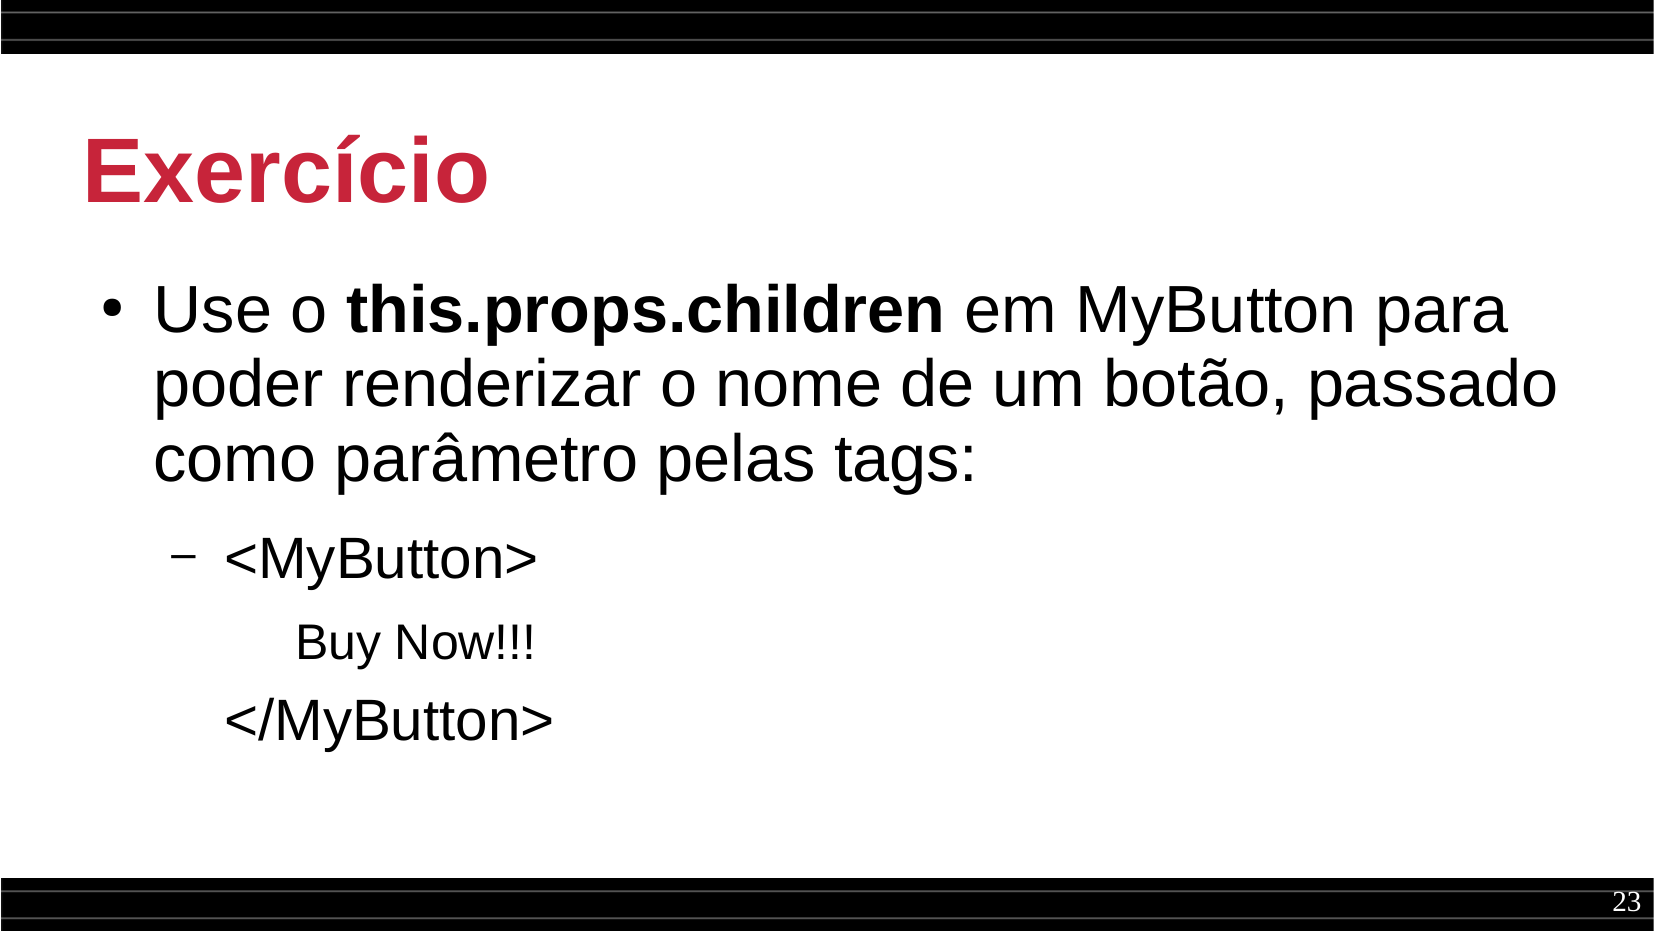

# Exercício
Use o this.props.children em MyButton para poder renderizar o nome de um botão, passado como parâmetro pelas tags:
<MyButton>
Buy Now!!!
</MyButton>